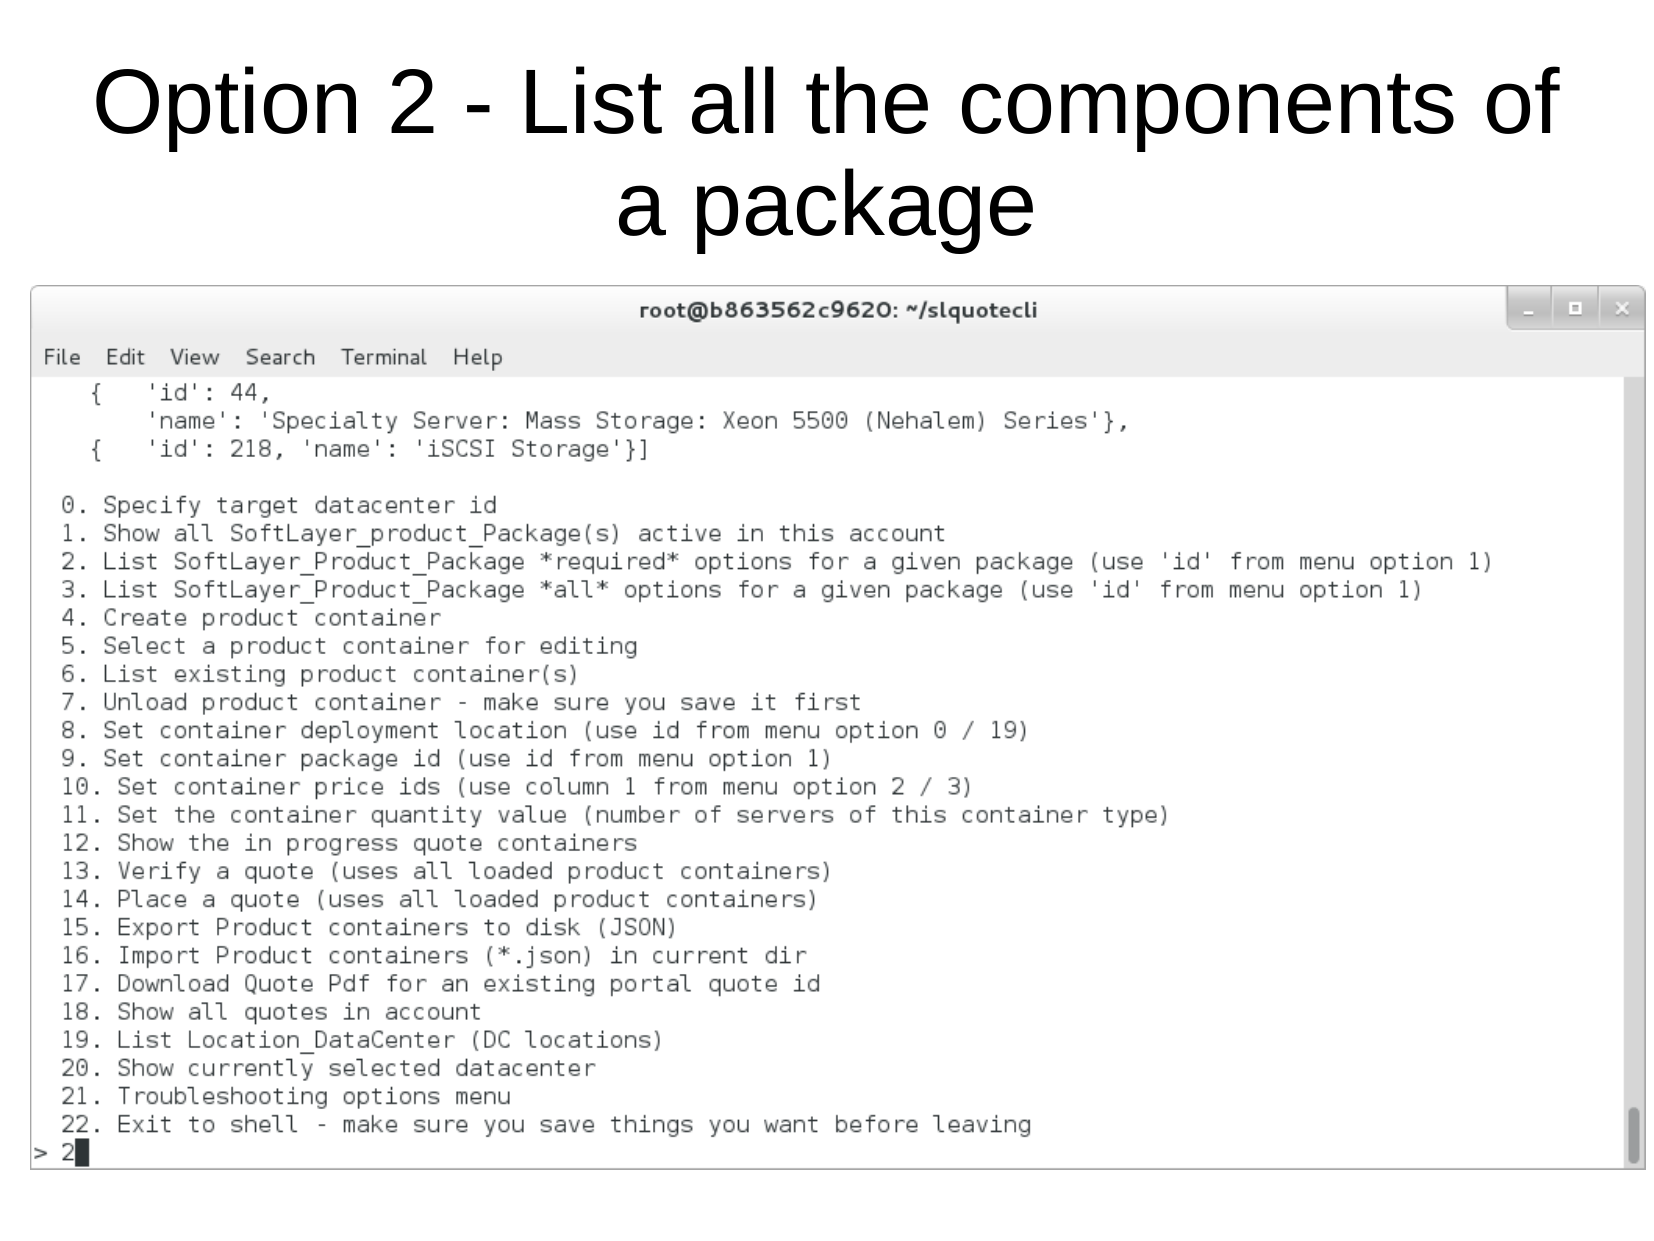

# Option 2 - List all the components of a package